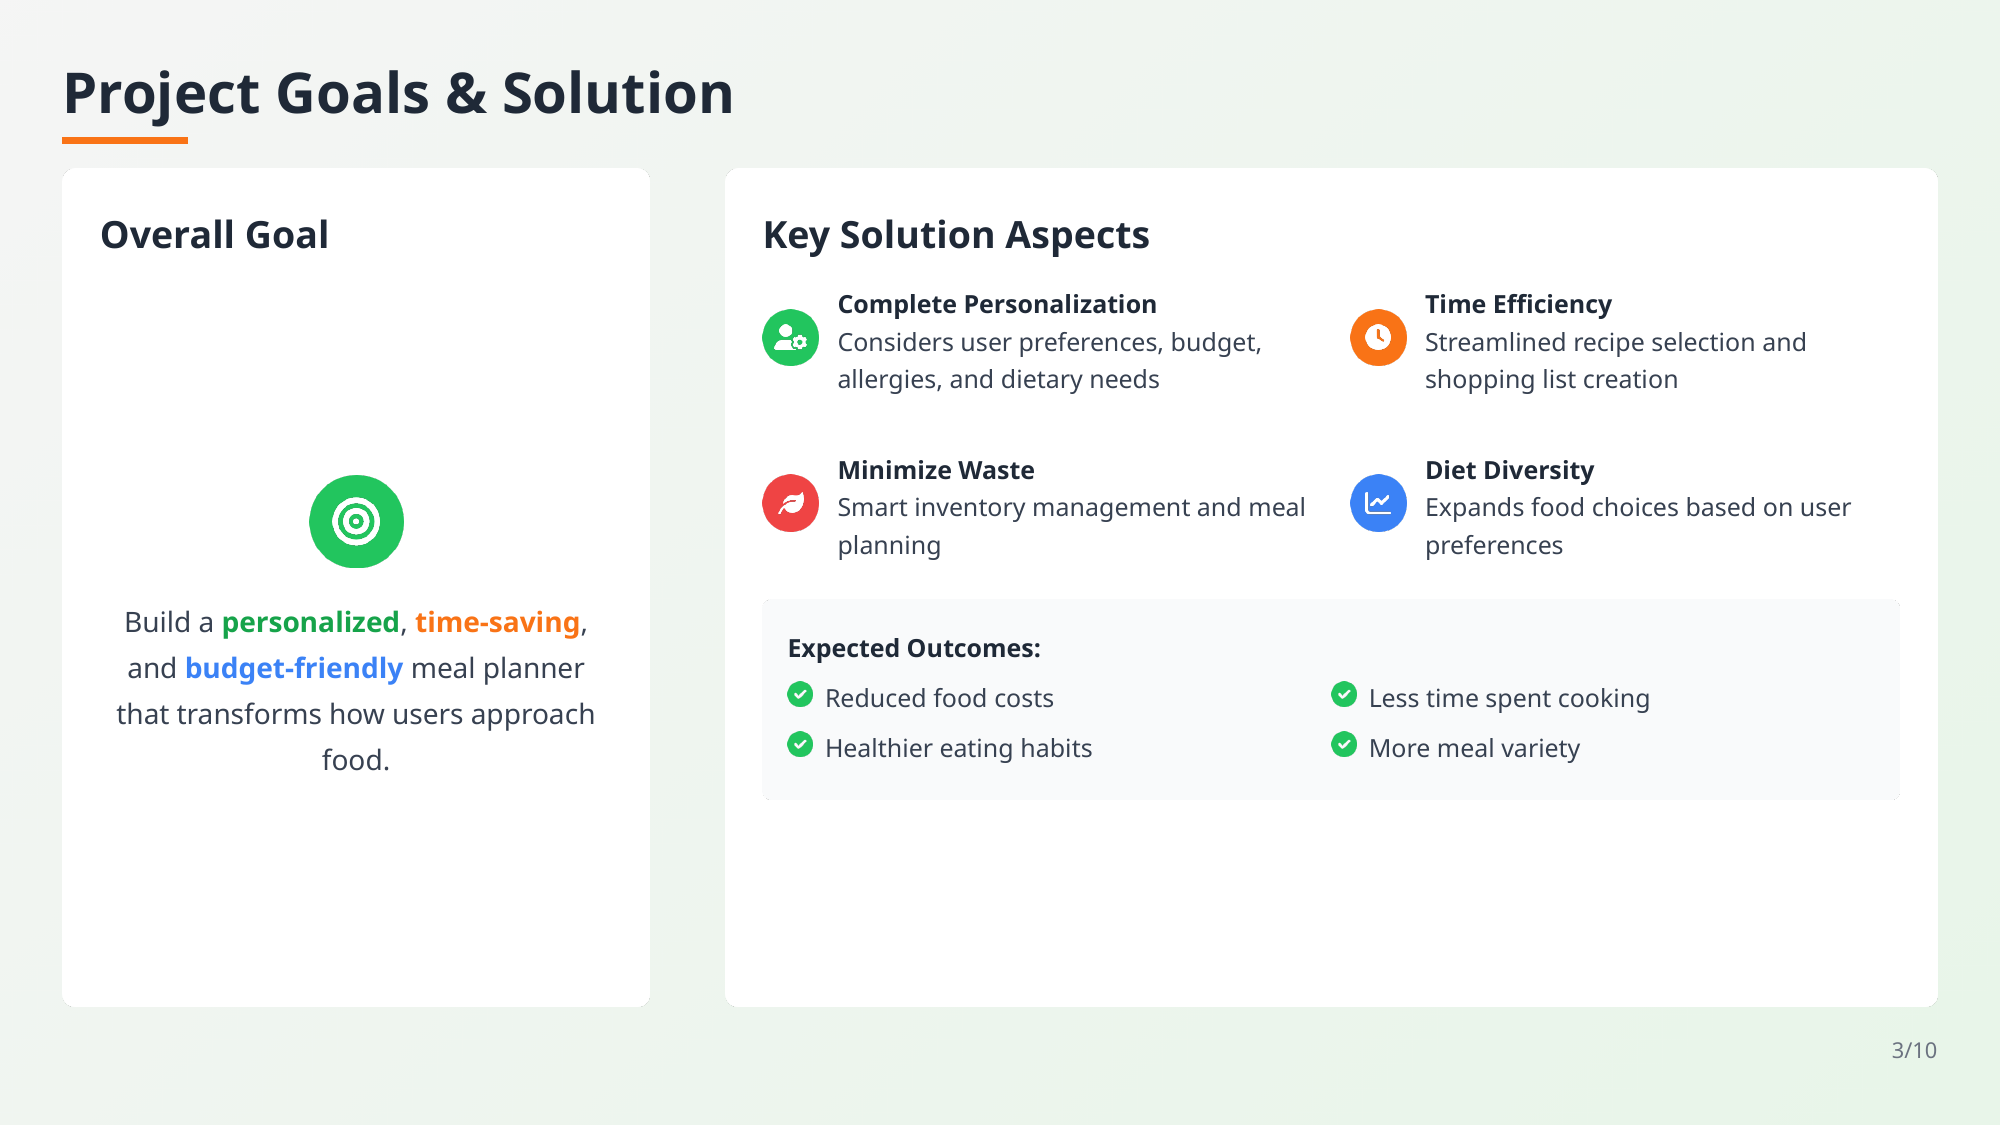

Project Goals & Solution
Overall Goal
Key Solution Aspects
Complete Personalization
Time Efficiency
Considers user preferences, budget, allergies, and dietary needs
Streamlined recipe selection and shopping list creation
Minimize Waste
Diet Diversity
Smart inventory management and meal planning
Expands food choices based on user preferences
Build a personalized, time-saving, and budget-friendly meal planner that transforms how users approach food.
Expected Outcomes:
Reduced food costs
Less time spent cooking
Healthier eating habits
More meal variety
3/10